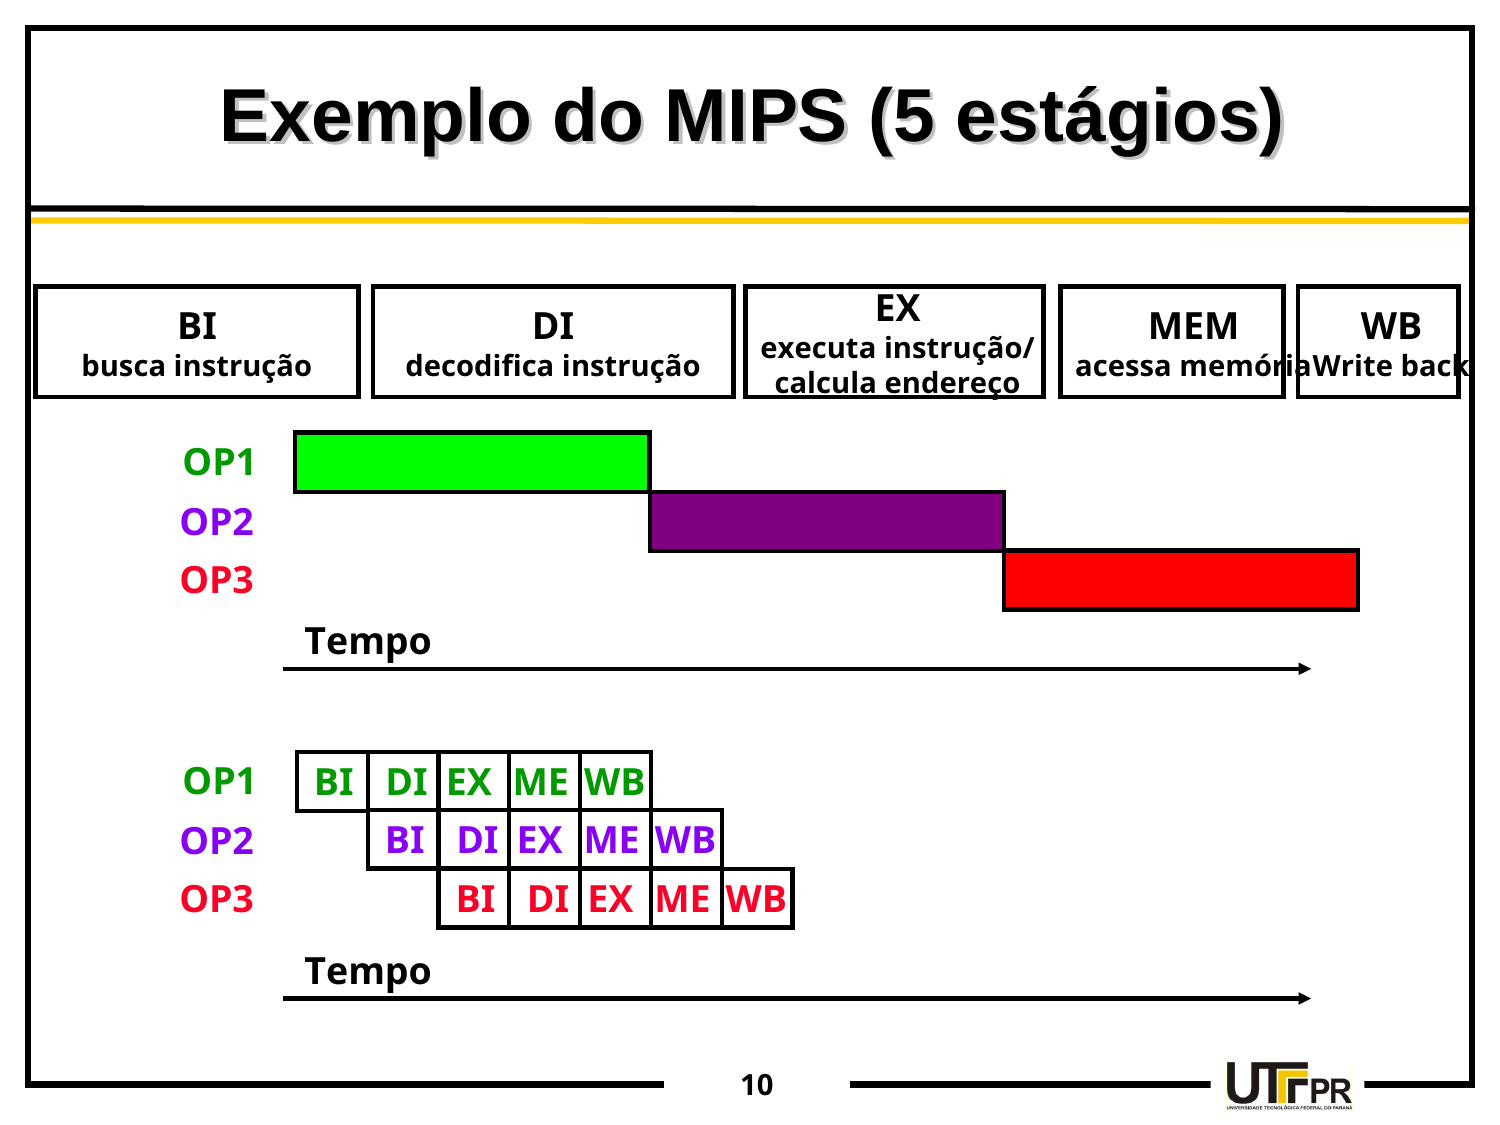

# Exemplo do MIPS (5 estágios)
BI
busca instrução
DI
decodifica instrução
EX
executa instrução/
calcula endereço
MEM
acessa memória
WB
Write back
OP1
OP2
OP3
Tempo
OP1
BI
DI
EX
ME
WB
BI
DI
EX
ME
WB
OP2
OP3
BI
DI
EX
ME
WB
Tempo